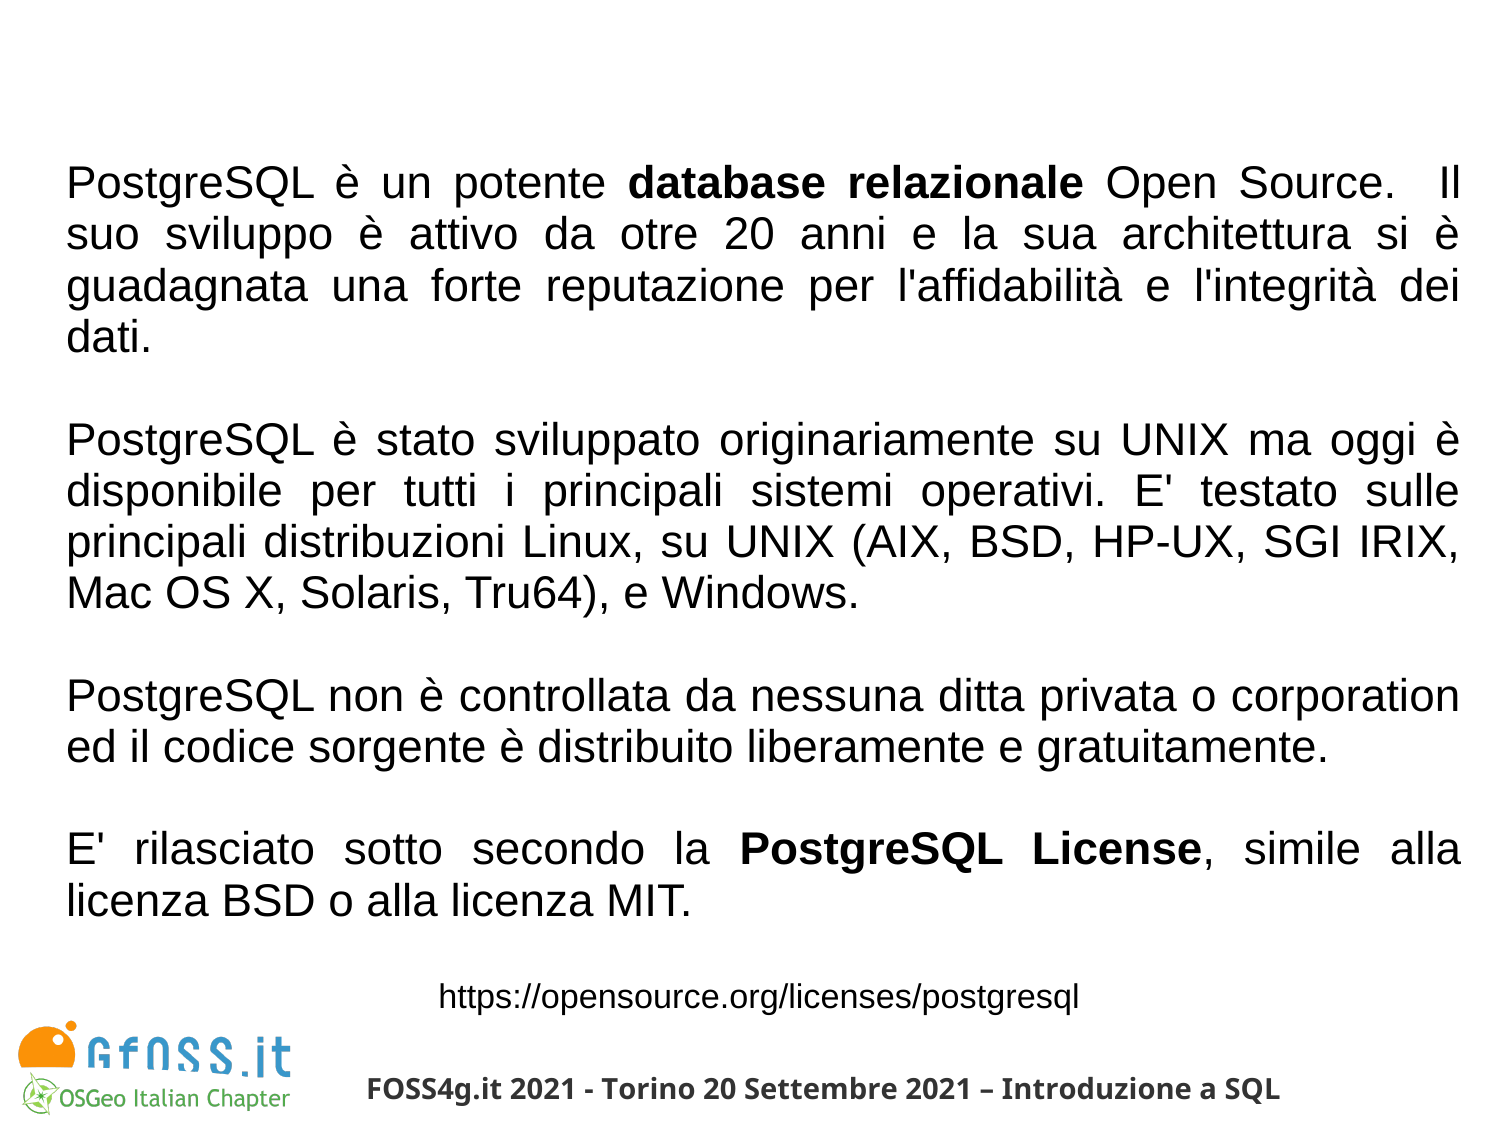

PostgreSQL è un potente database relazionale Open Source. Il suo sviluppo è attivo da otre 20 anni e la sua architettura si è guadagnata una forte reputazione per l'affidabilità e l'integrità dei dati.
PostgreSQL è stato sviluppato originariamente su UNIX ma oggi è disponibile per tutti i principali sistemi operativi. E' testato sulle principali distribuzioni Linux, su UNIX (AIX, BSD, HP-UX, SGI IRIX, Mac OS X, Solaris, Tru64), e Windows.
PostgreSQL non è controllata da nessuna ditta privata o corporation ed il codice sorgente è distribuito liberamente e gratuitamente.
E' rilasciato sotto secondo la PostgreSQL License, simile alla licenza BSD o alla licenza MIT.
https://opensource.org/licenses/postgresql